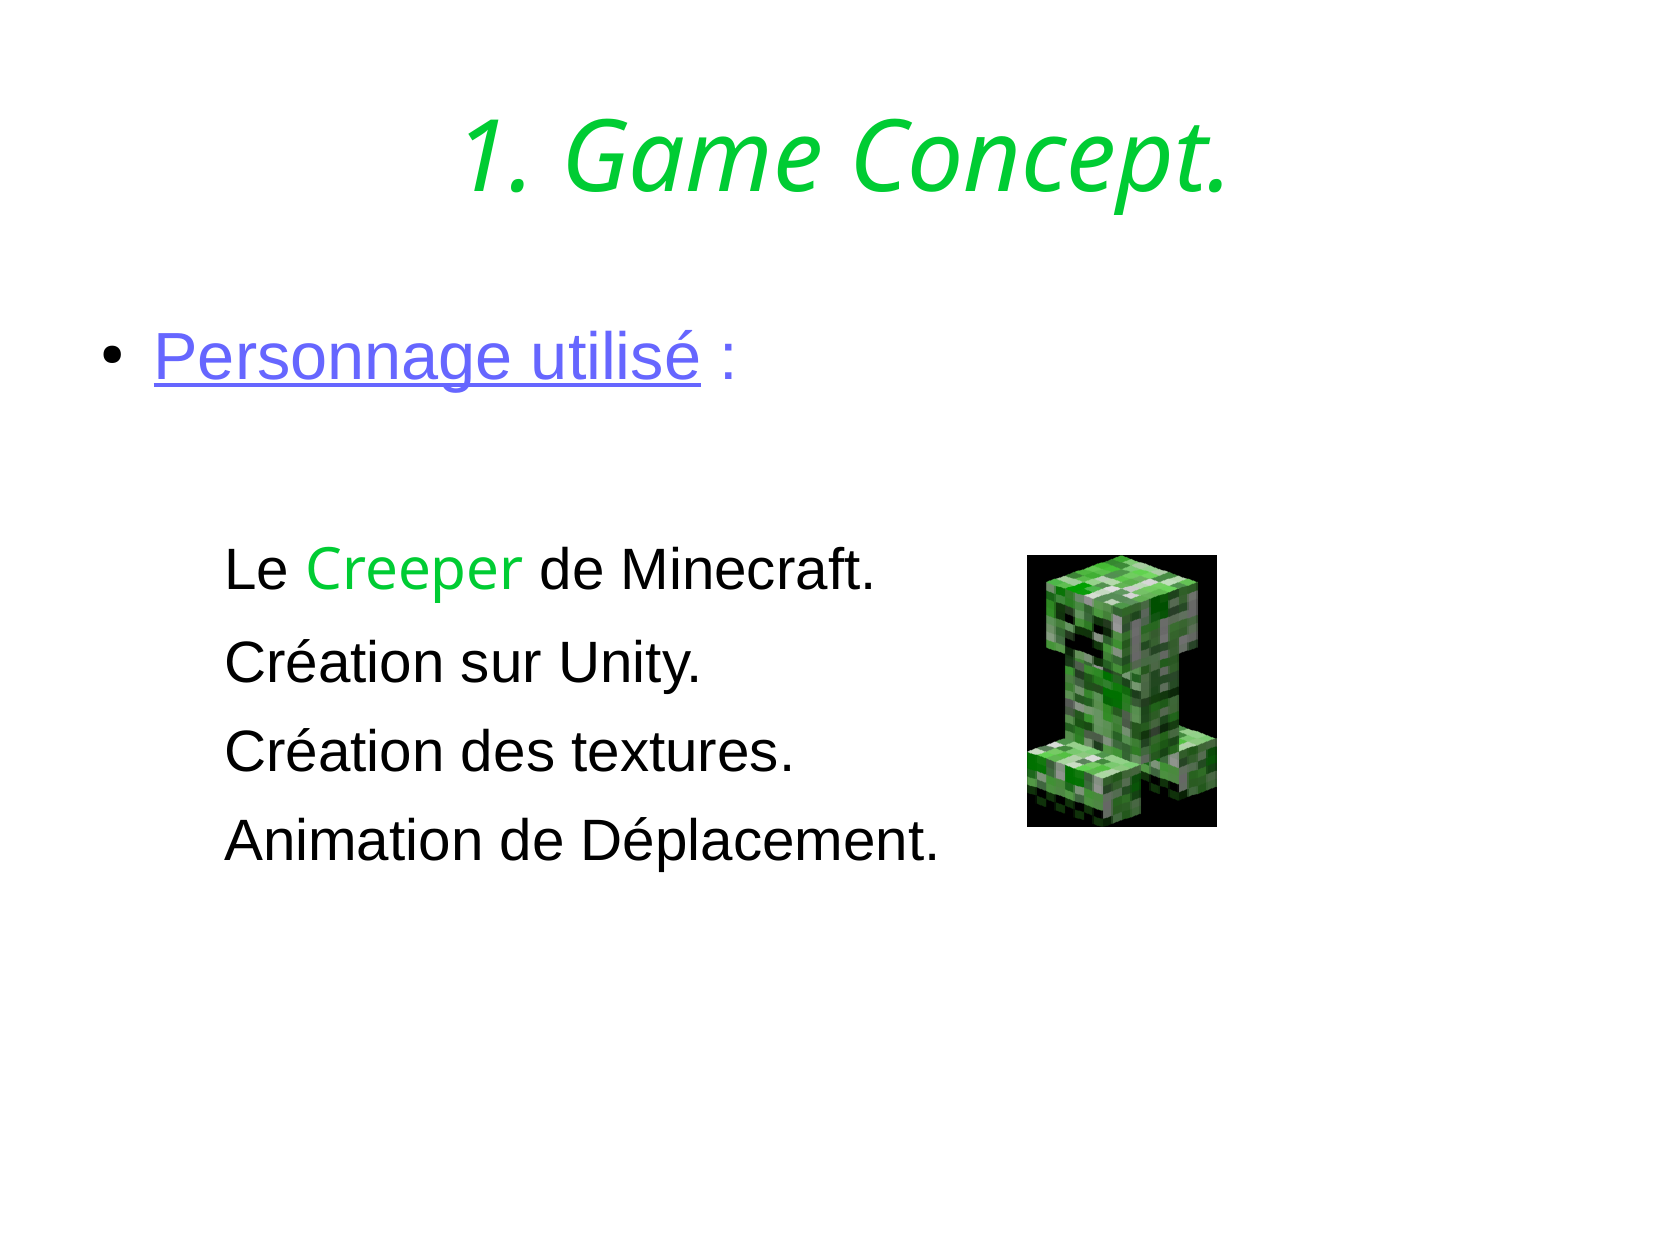

# 1. Game Concept.
Personnage utilisé :
Le Creeper de Minecraft.
Création sur Unity.
Création des textures.
Animation de Déplacement.